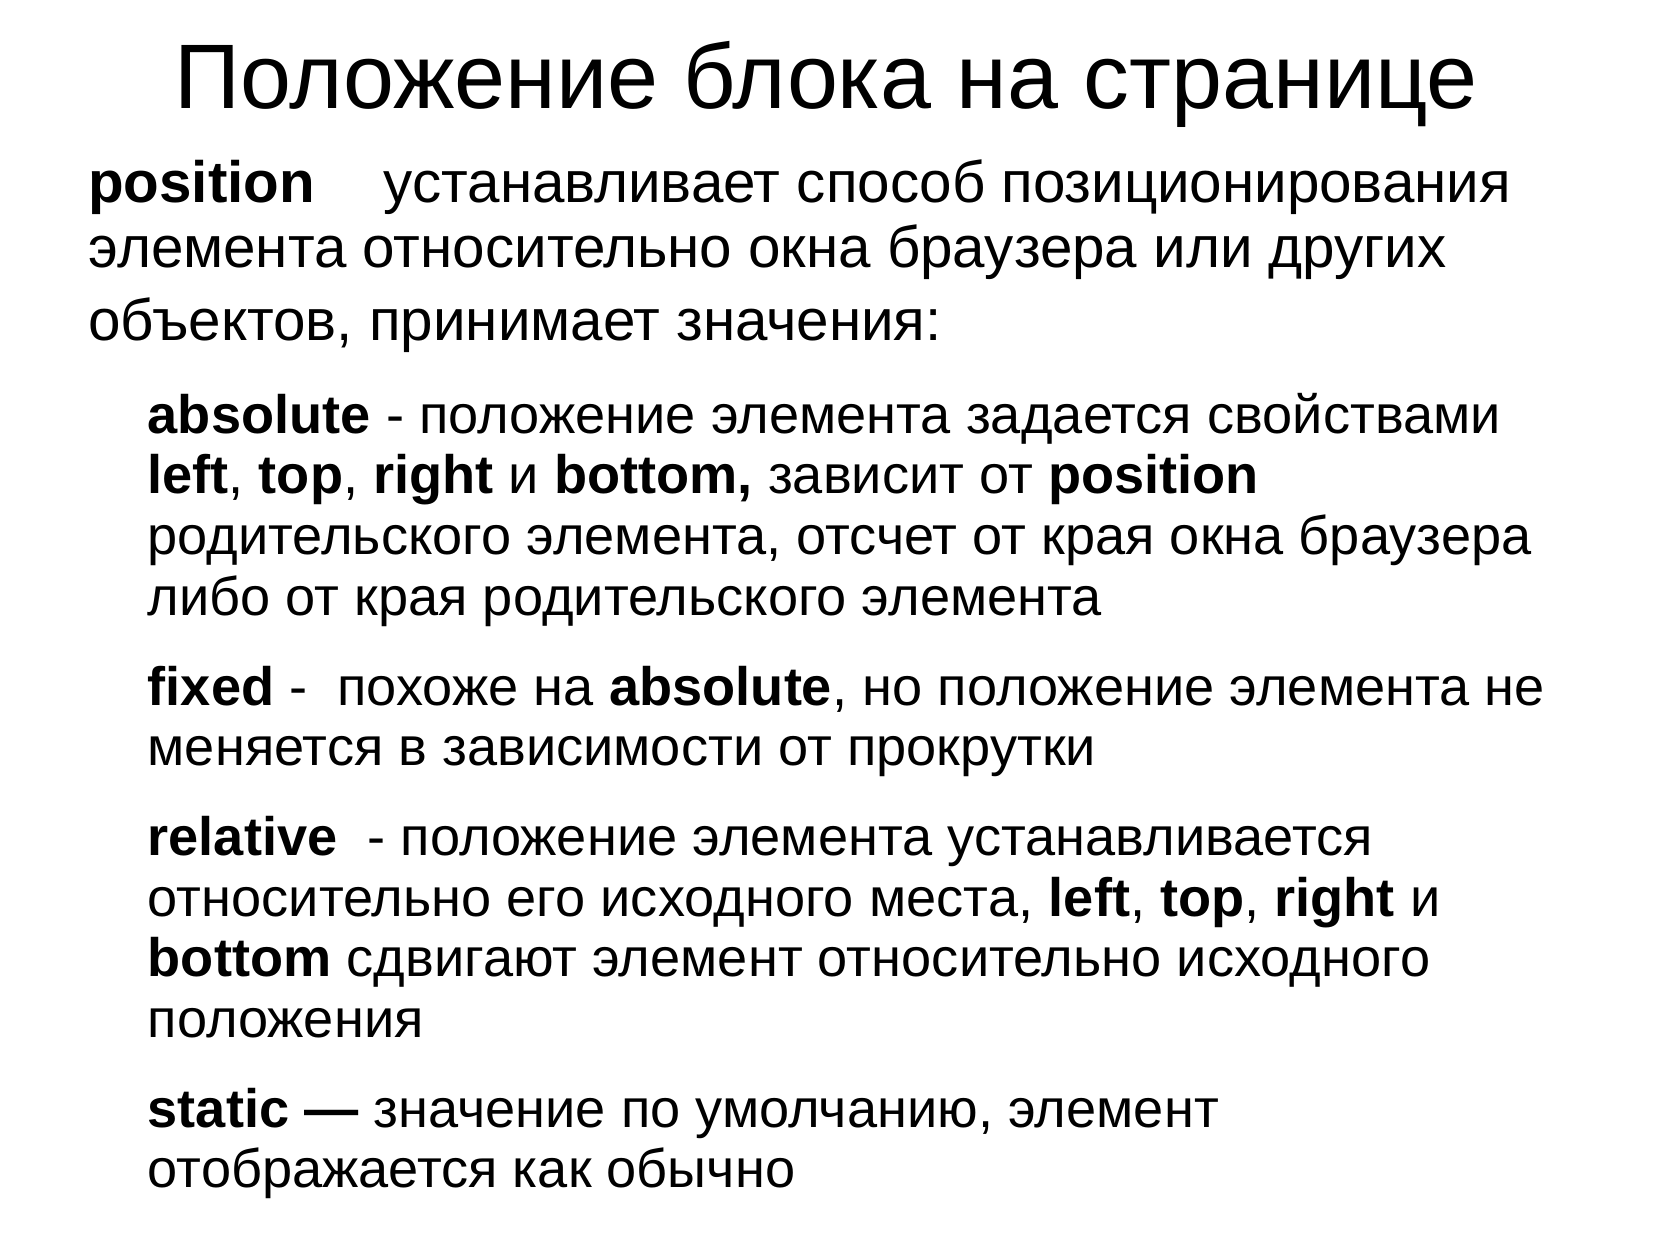

# Положение блока на странице
position	устанавливает способ позиционирования элемента относительно окна браузера или других объектов, принимает значения:
absolute - положение элемента задается свойствами left, top, right и bottom, зависит от position родительского элемента, отсчет от края окна браузера либо от края родительского элемента
fixed - похоже на absolute, но положение элемента не меняется в зависимости от прокрутки
relative - положение элемента устанавливается относительно его исходного места, left, top, right и bottom сдвигают элемент относительно исходного положения
static — значение по умолчанию, элемент отображается как обычно